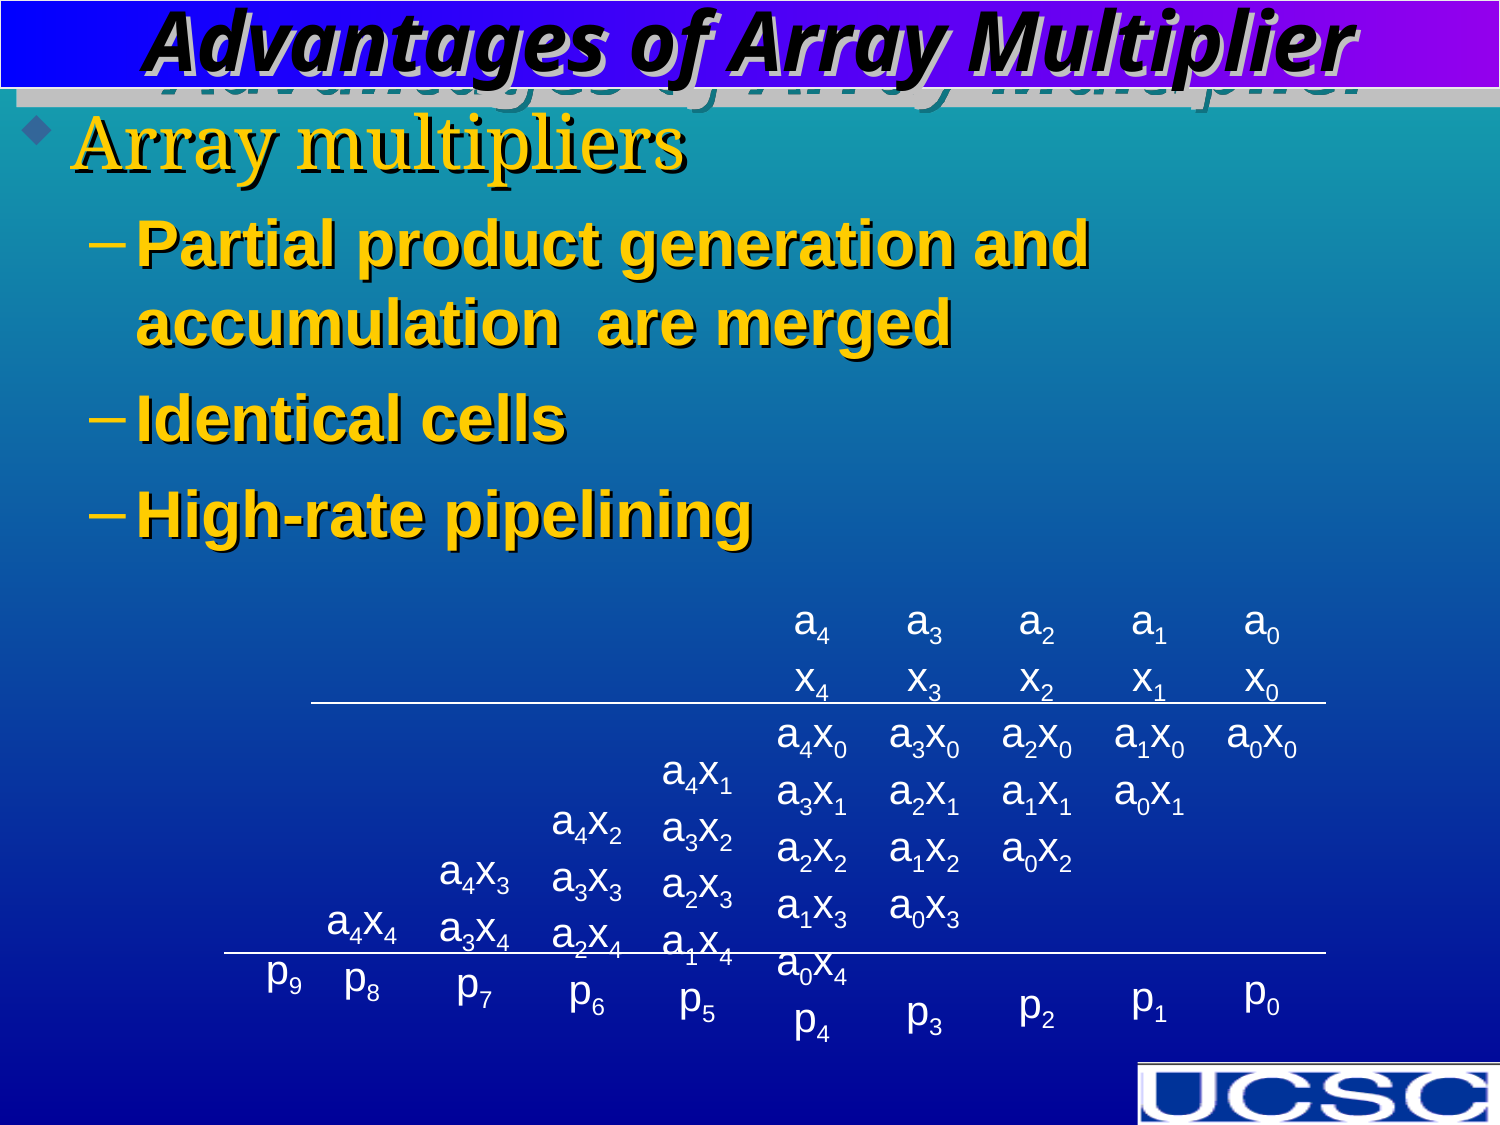

#
Advantages of Array Multiplier
Array multipliers
Partial product generation and accumulation are merged
Identical cells
High-rate pipelining
p9
a4x4
p8
a4x3
a3x4
p7
a4x2
a3x3
a2x4
p6
a4x1
a3x2
a2x3
a1x4
p5
a4
x4
a4x0
a3x1
a2x2
a1x3
a0x4
p4
a3
x3
a3x0
a2x1
a1x2
a0x3
p3
a2
x2
a2x0
a1x1
a0x2
p2
a1
x1
a1x0
a0x1
p1
a0
x0
a0x0
p0